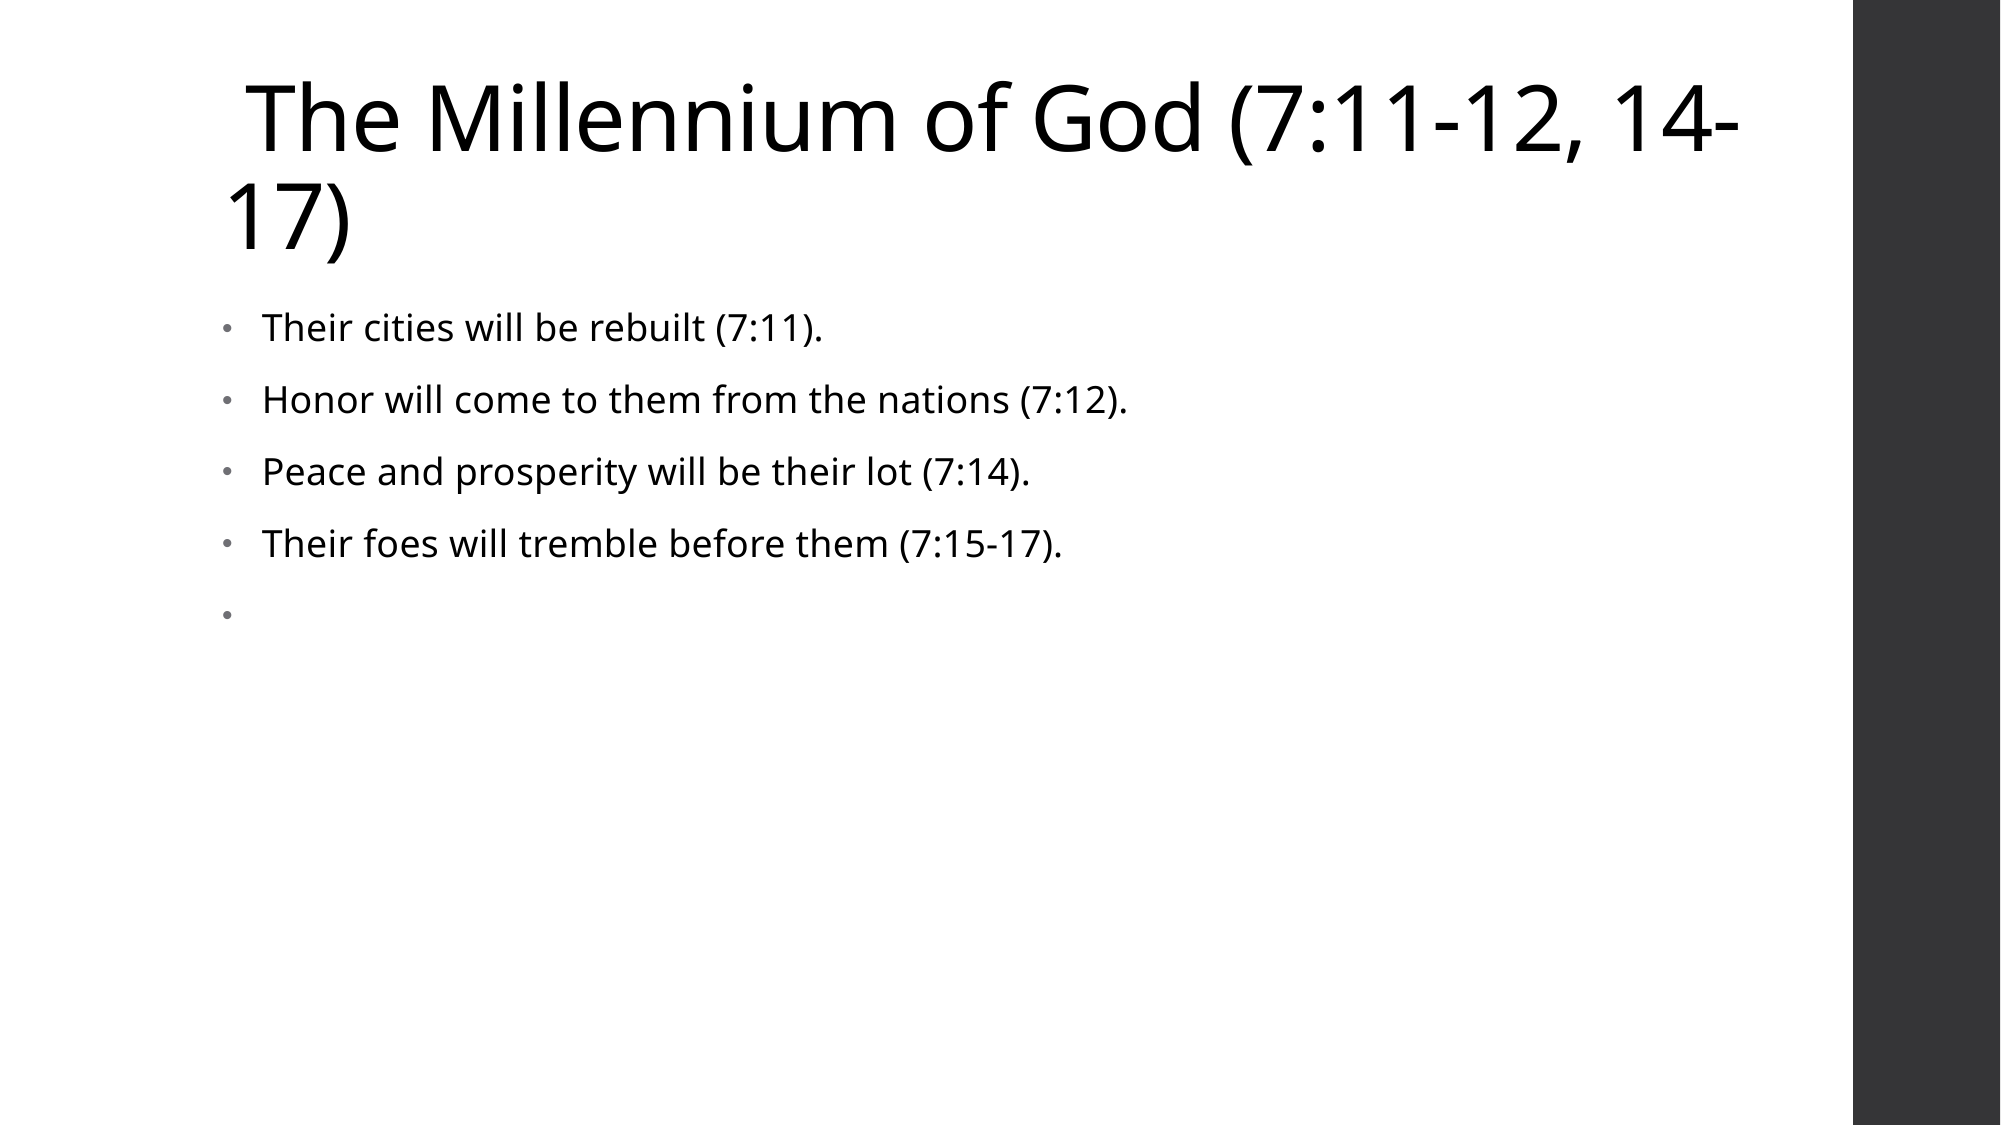

# The Millennium of God (7:11-12, 14-17)
 Their cities will be rebuilt (7:11).
 Honor will come to them from the nations (7:12).
 Peace and prosperity will be their lot (7:14).
 Their foes will tremble before them (7:15-17).